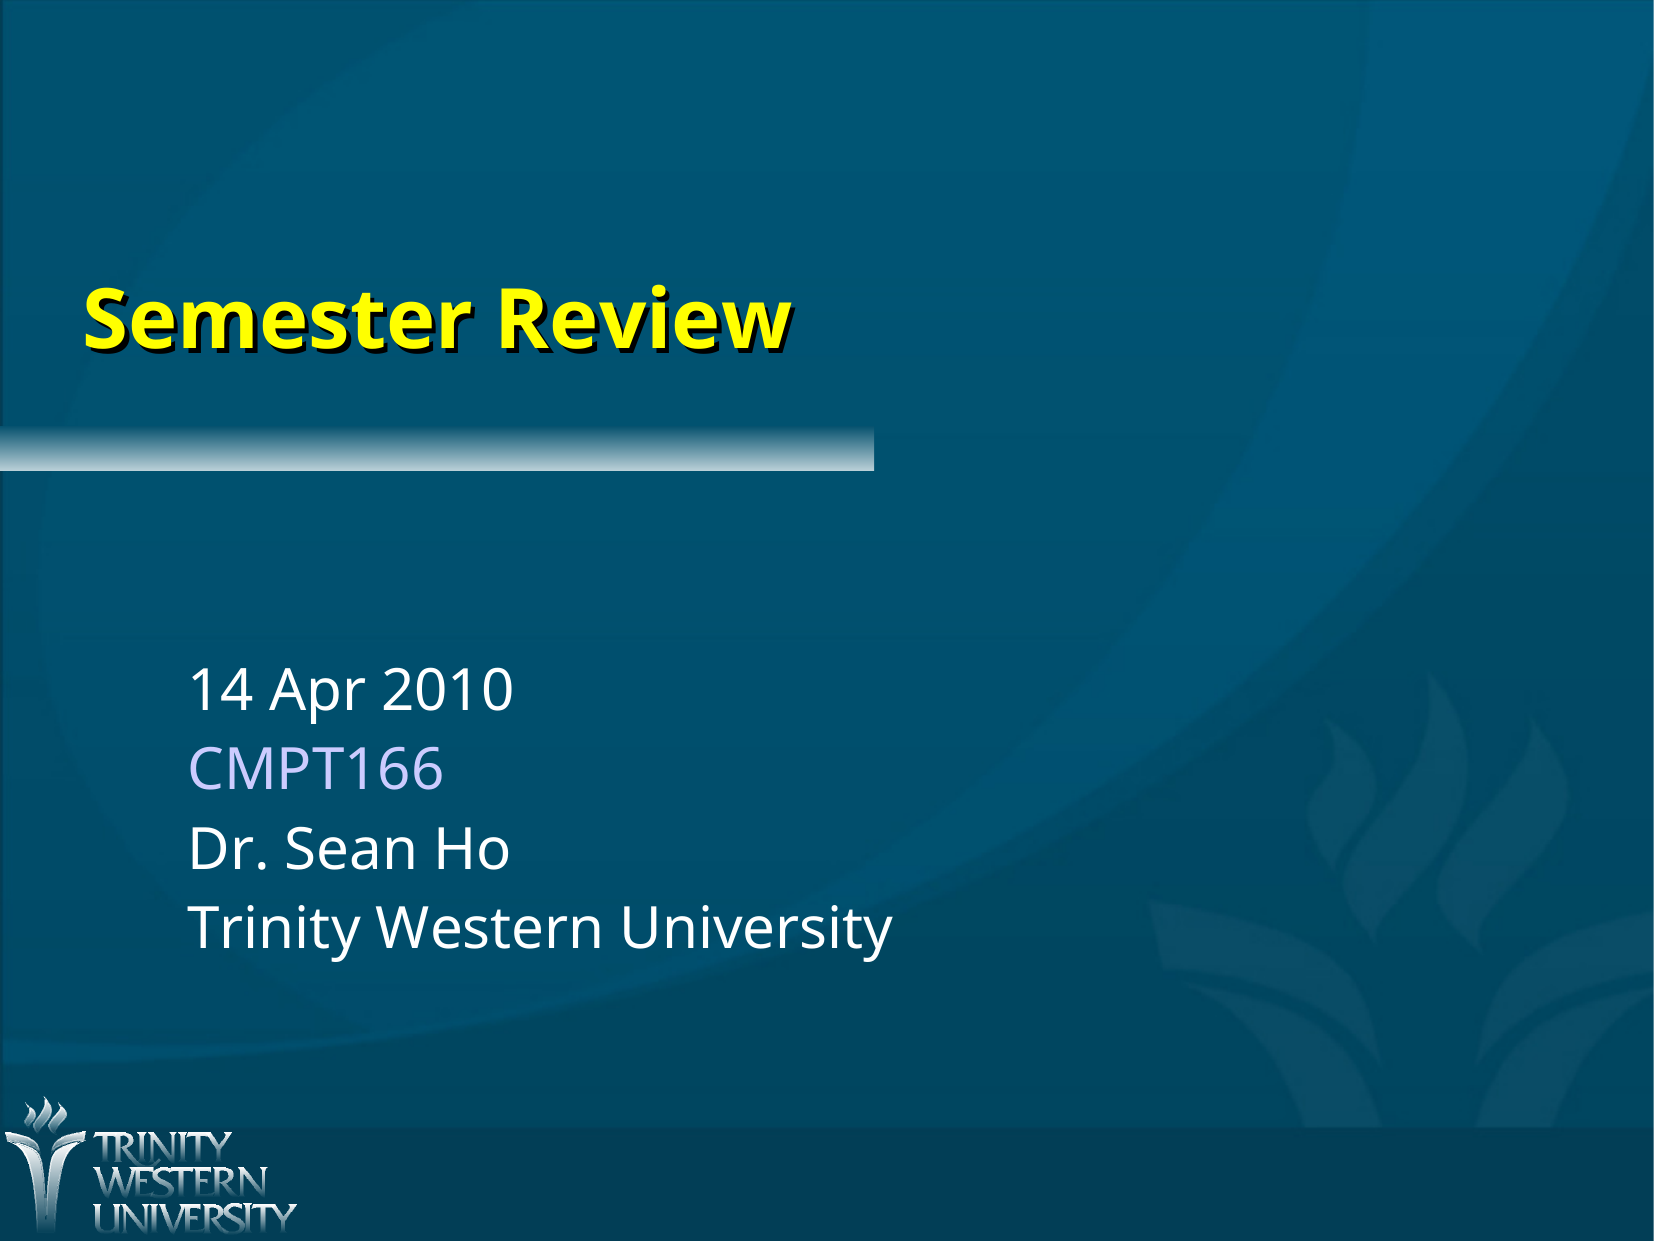

# Semester Review
14 Apr 2010
CMPT166
Dr. Sean Ho
Trinity Western University